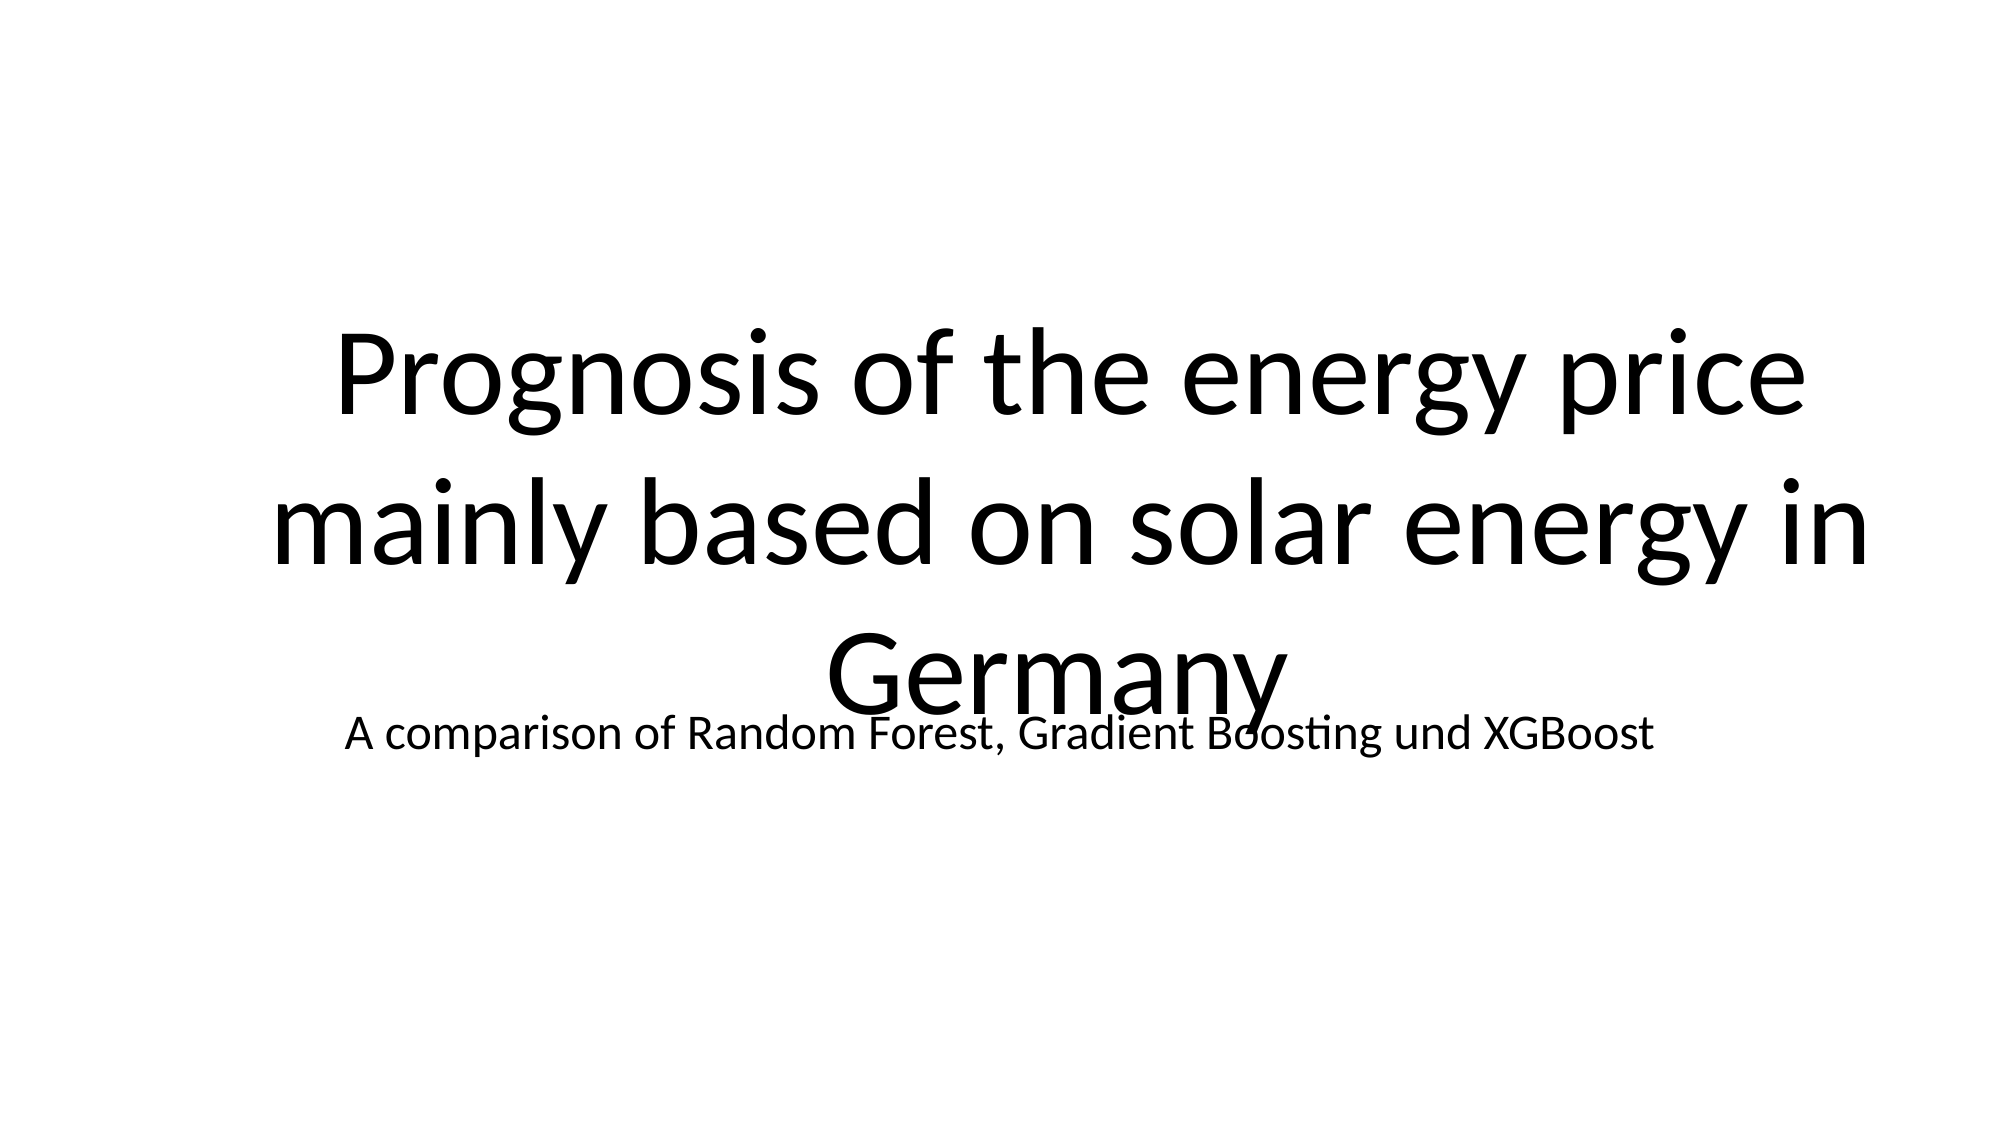

# Prognosis of the energy price mainly based on solar energy in Germany
A comparison of Random Forest, Gradient Boosting und XGBoost